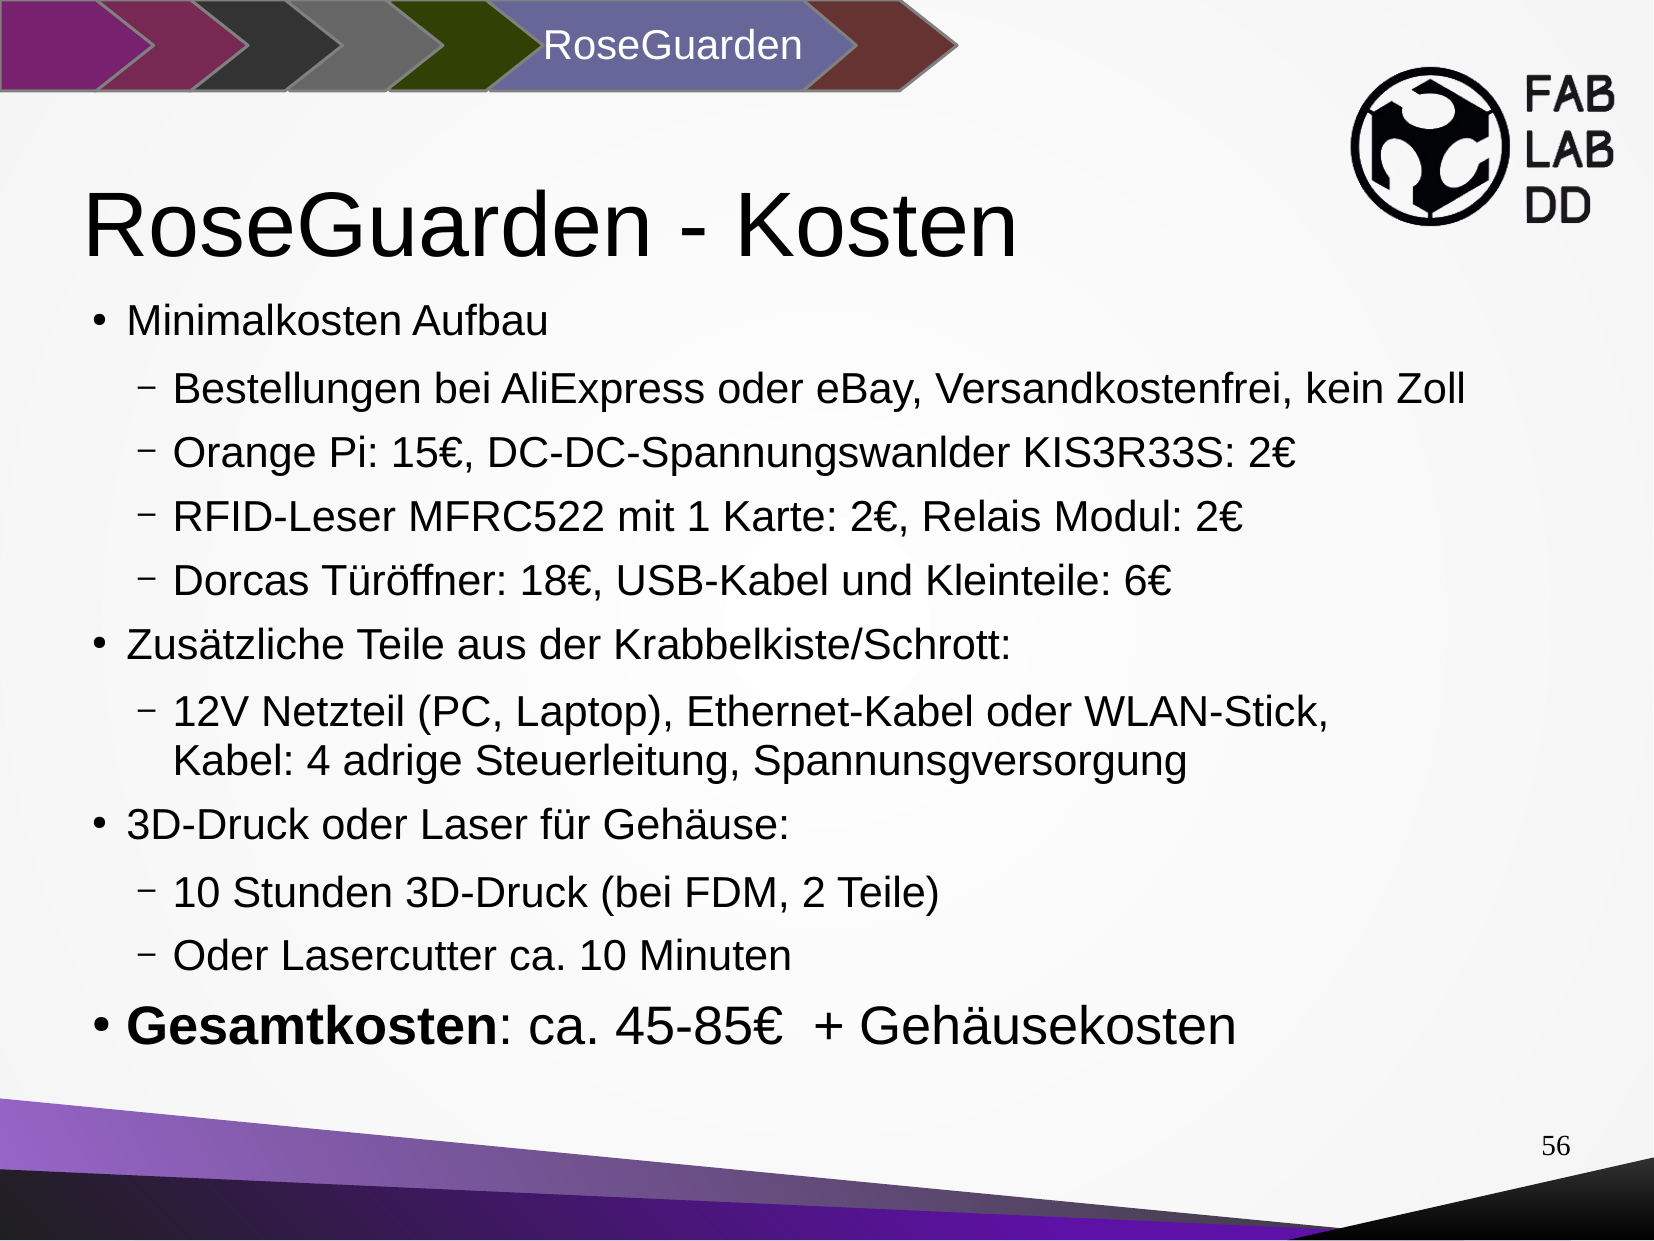

RoseGuarden
# RoseGuarden - Kosten
Minimalkosten Aufbau
Bestellungen bei AliExpress oder eBay, Versandkostenfrei, kein Zoll
Orange Pi: 15€, DC-DC-Spannungswanlder KIS3R33S: 2€
RFID-Leser MFRC522 mit 1 Karte: 2€, Relais Modul: 2€
Dorcas Türöffner: 18€, USB-Kabel und Kleinteile: 6€
Zusätzliche Teile aus der Krabbelkiste/Schrott:
12V Netzteil (PC, Laptop), Ethernet-Kabel oder WLAN-Stick,
Kabel: 4 adrige Steuerleitung, Spannunsgversorgung
3D-Druck oder Laser für Gehäuse:
10 Stunden 3D-Druck (bei FDM, 2 Teile)
Oder Lasercutter ca. 10 Minuten
Gesamtkosten: ca. 45-85€ + Gehäusekosten